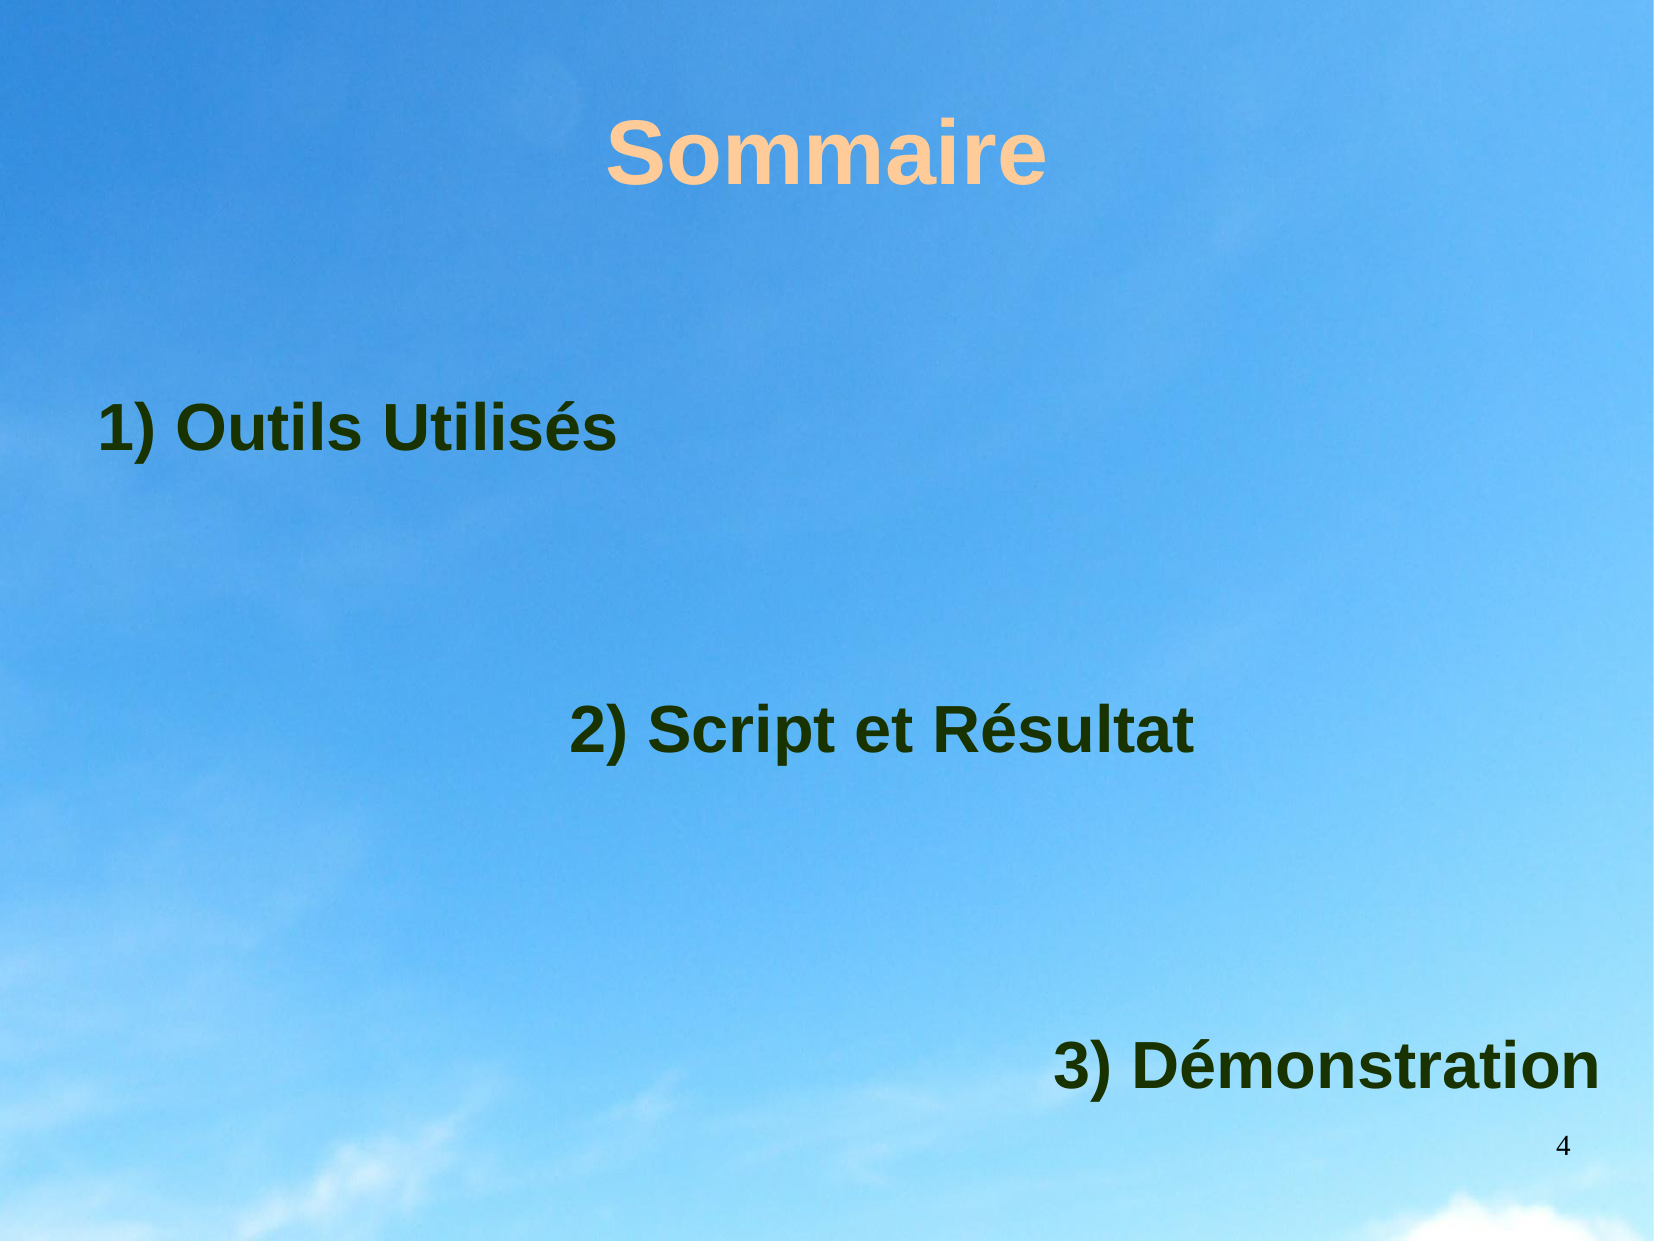

# Sommaire
1) Outils Utilisés
2) Script et Résultat
3) Démonstration
4